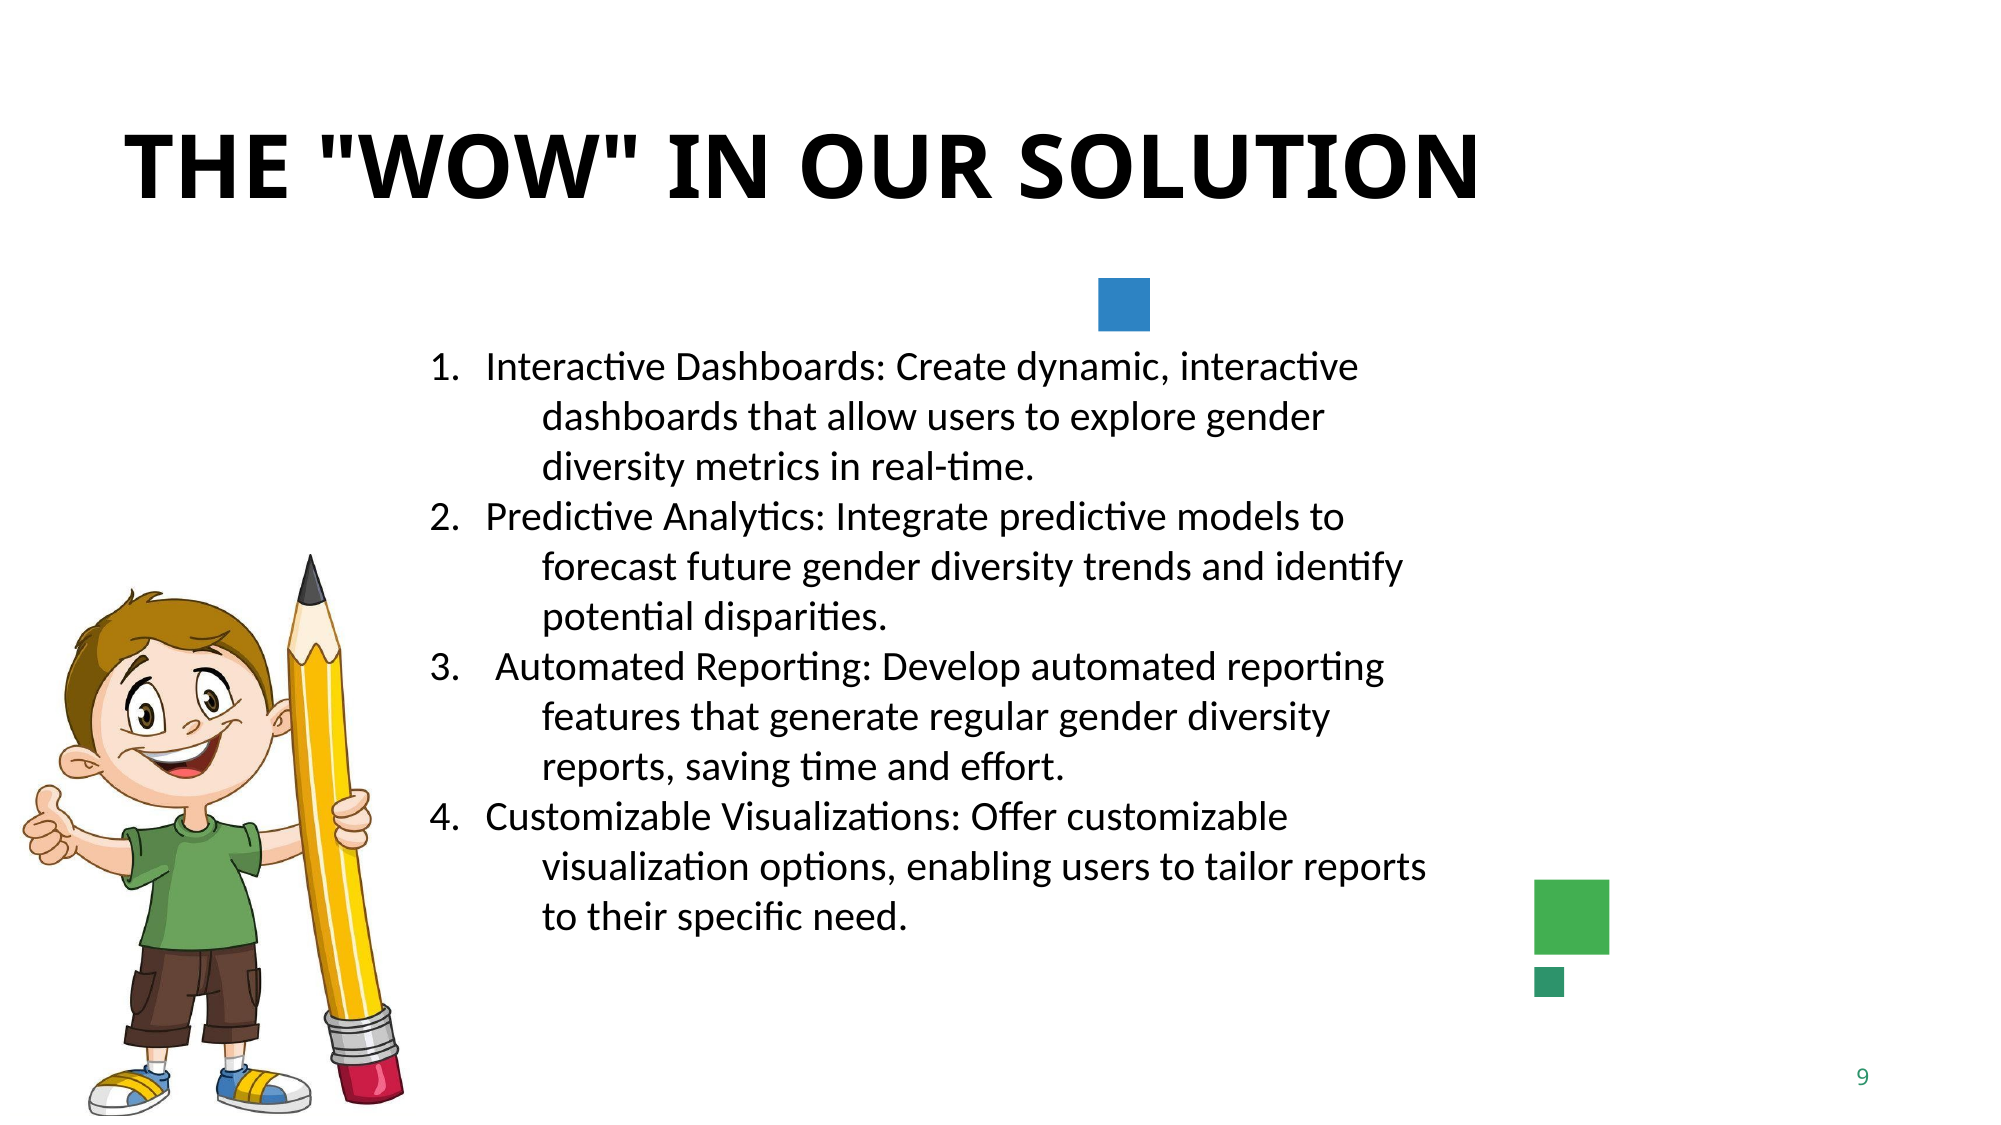

# THE "WOW" IN OUR SOLUTION
Interactive Dashboards: Create dynamic, interactive dashboards that allow users to explore gender diversity metrics in real-time.
Predictive Analytics: Integrate predictive models to forecast future gender diversity trends and identify potential disparities.
 Automated Reporting: Develop automated reporting features that generate regular gender diversity reports, saving time and effort.
Customizable Visualizations: Offer customizable visualization options, enabling users to tailor reports to their specific need.
3/21/2024 Annual Review